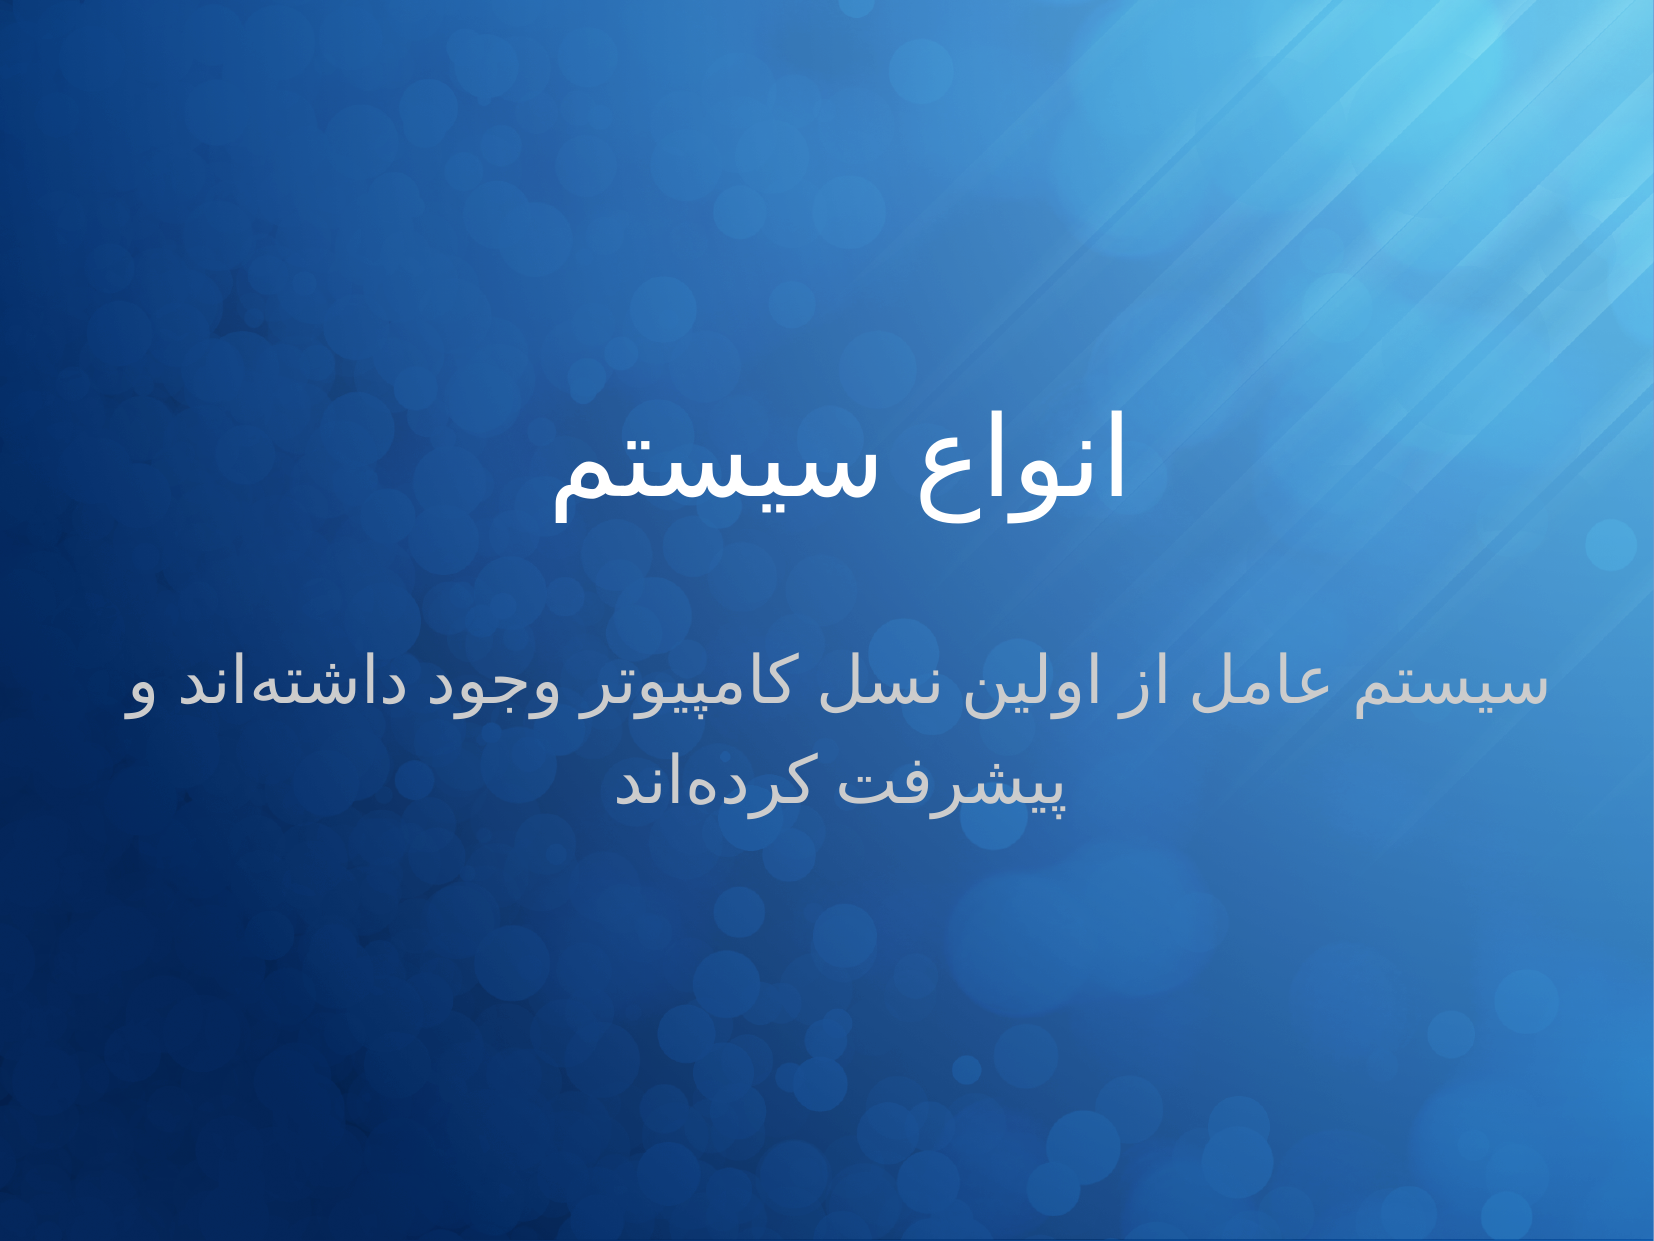

انواع سیستم
# سیستم عامل از اولین نسل کامپیوتر وجود داشته‌اند و پیشرفت کرده‌اند